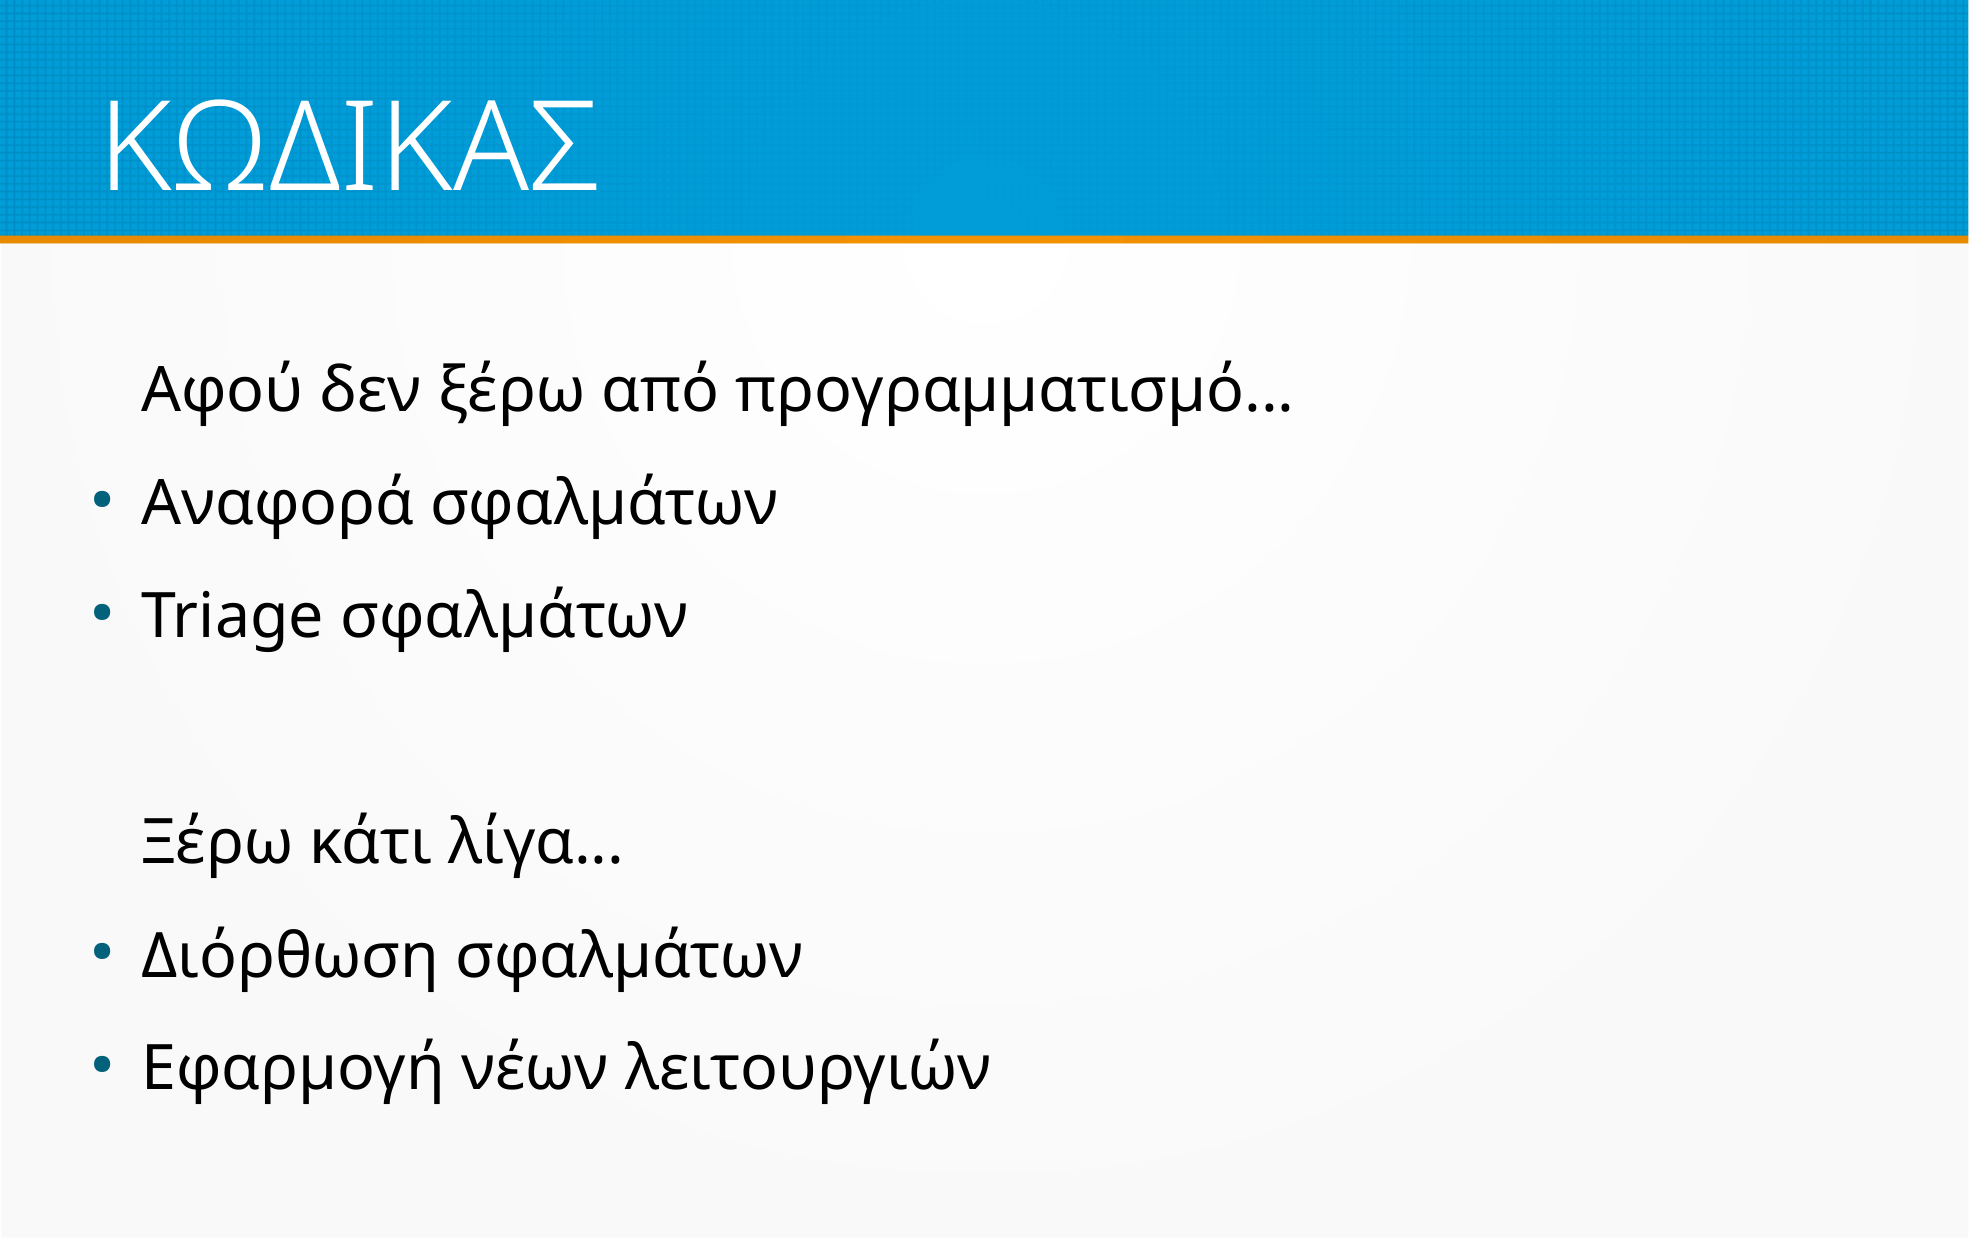

# ΚΩΔΙΚΑΣ
Αφού δεν ξέρω από προγραμματισμό...
Αναφορά σφαλμάτων
Triage σφαλμάτων
Ξέρω κάτι λίγα...
Διόρθωση σφαλμάτων
Εφαρμογή νέων λειτουργιών